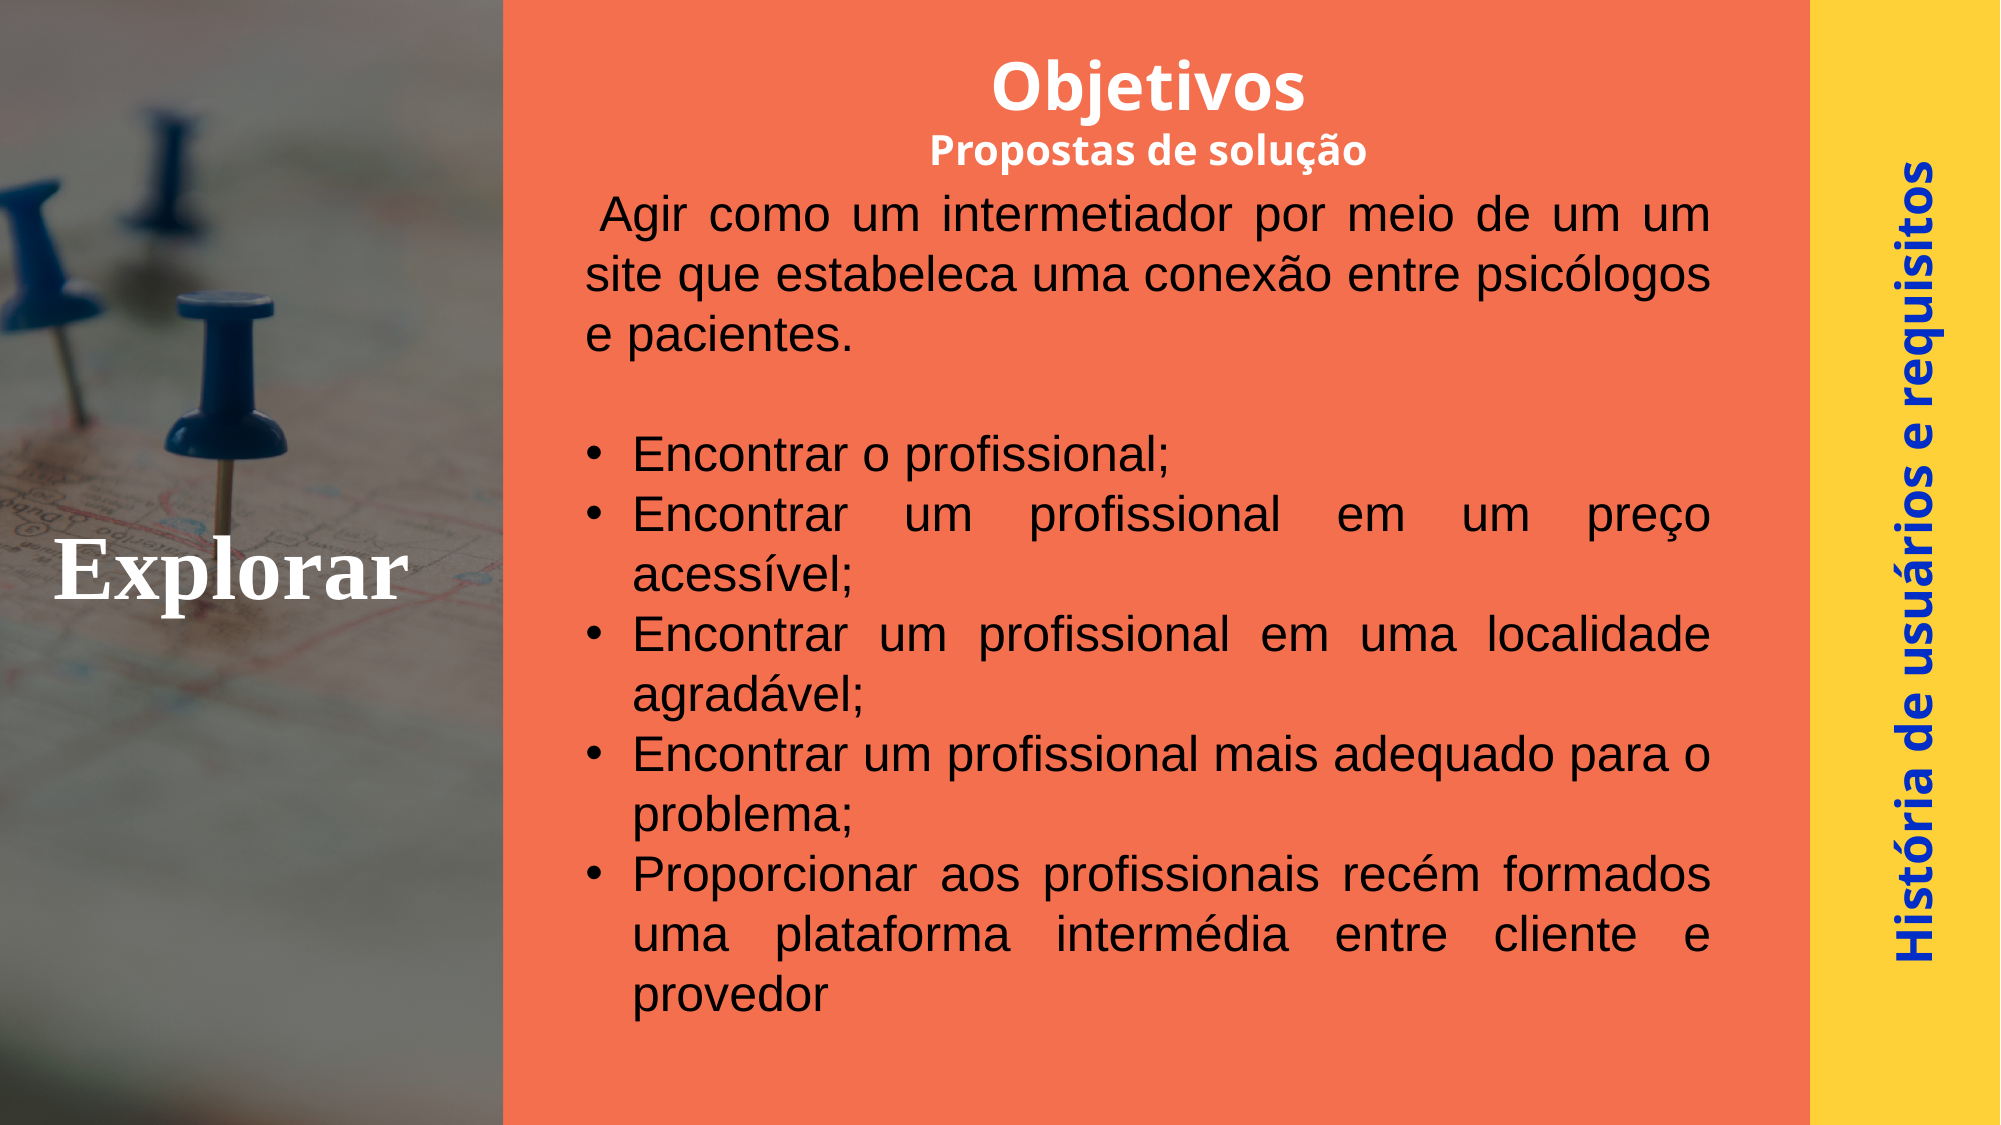

Objetivos
Propostas de solução
 Agir como um intermetiador por meio de um um site que estabeleca uma conexão entre psicólogos e pacientes.
Encontrar o profissional;
Encontrar um profissional em um preço acessível;
Encontrar um profissional em uma localidade agradável;
Encontrar um profissional mais adequado para o problema;
Proporcionar aos profissionais recém formados uma plataforma intermédia entre cliente e provedor
História de usuários e requisitos
Explorar